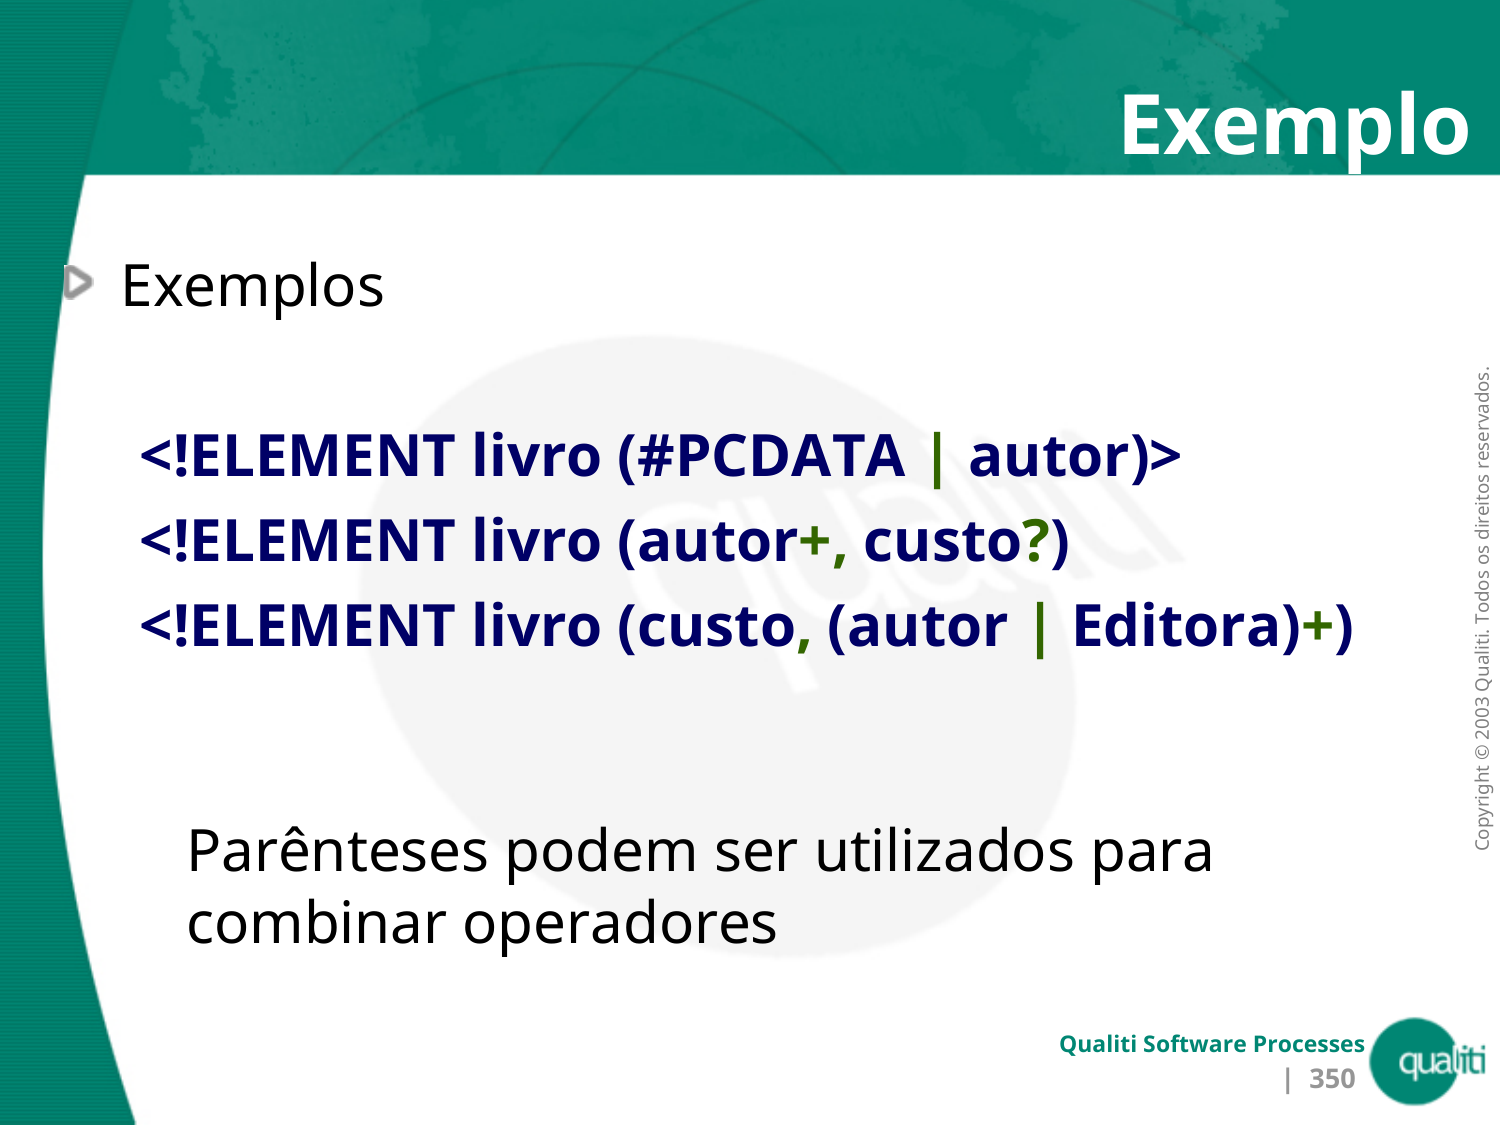

# Exemplo
Exemplos
<!ELEMENT livro (#PCDATA | autor)>
<!ELEMENT livro (autor+, custo?)
<!ELEMENT livro (custo, (autor | Editora)+)
Parênteses podem ser utilizados para combinar operadores